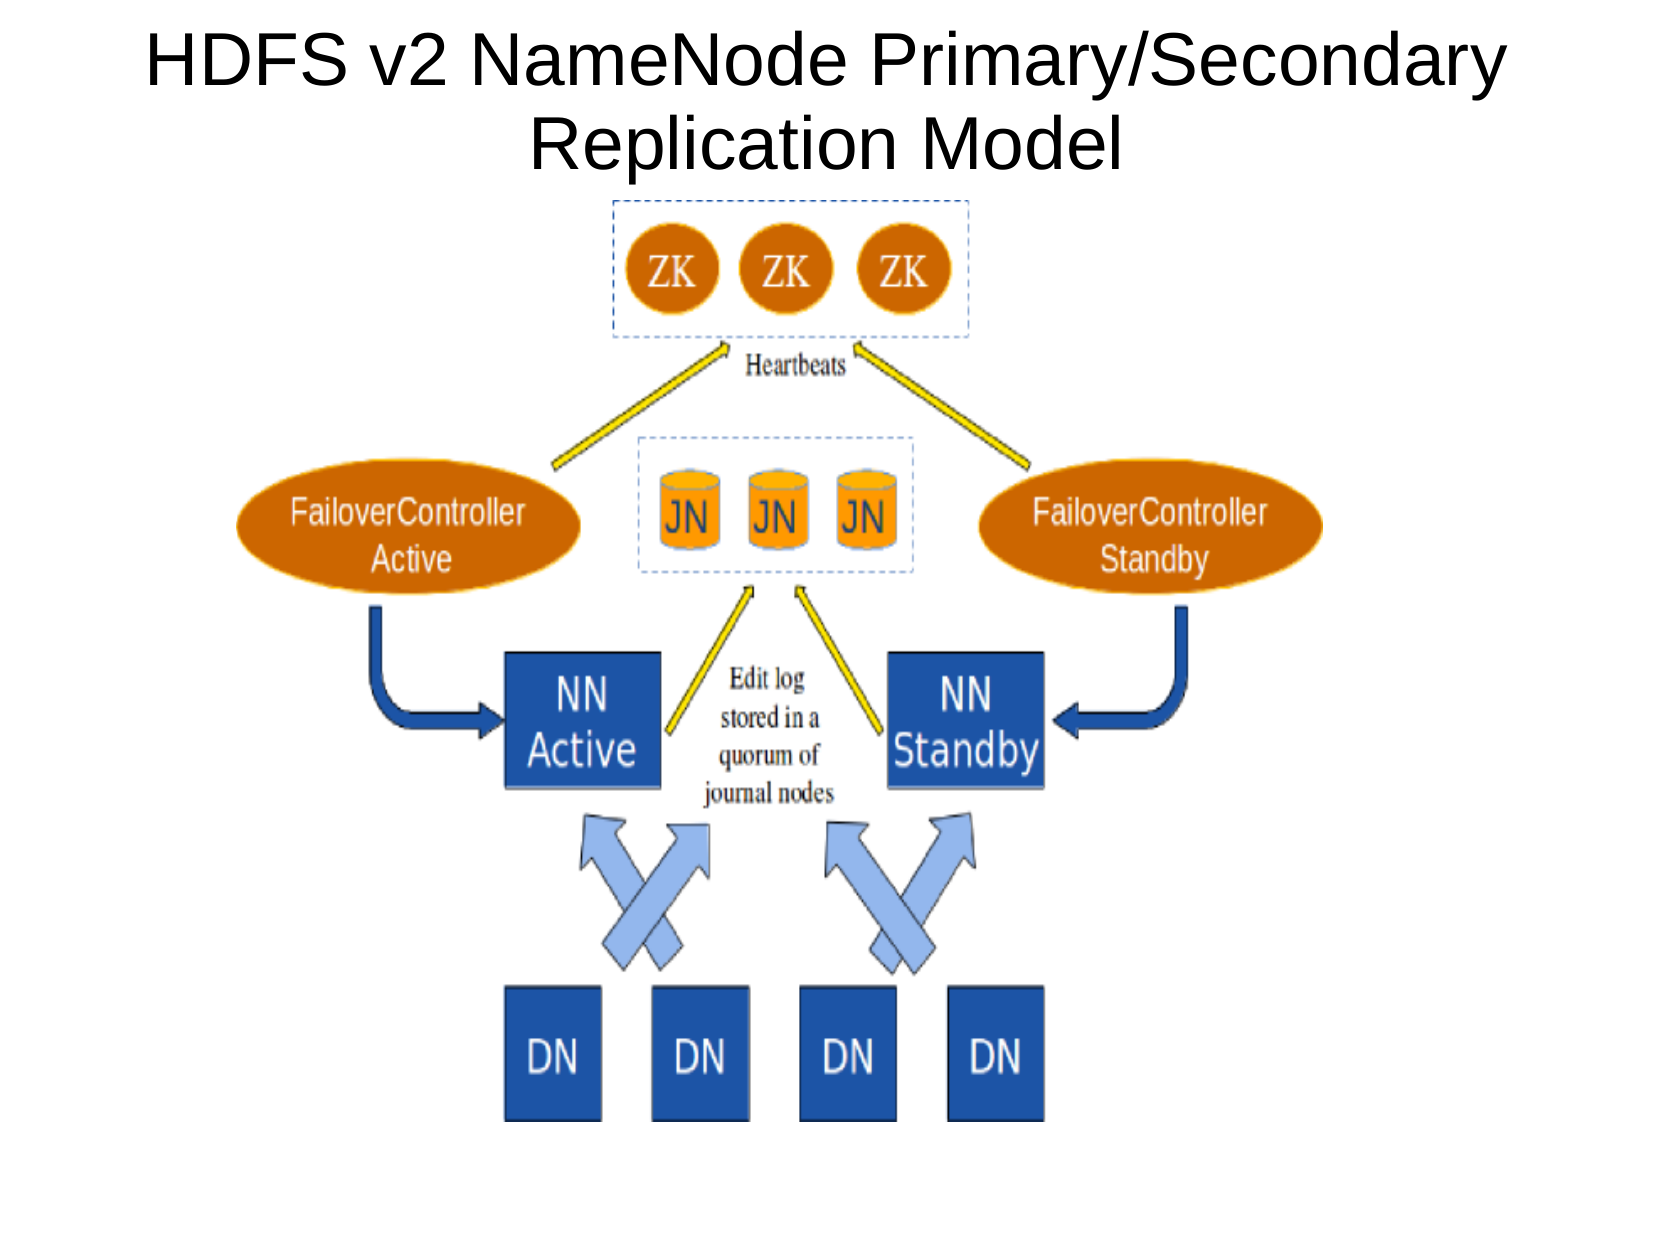

# HDFS v2 NameNode Primary/Secondary Replication Model